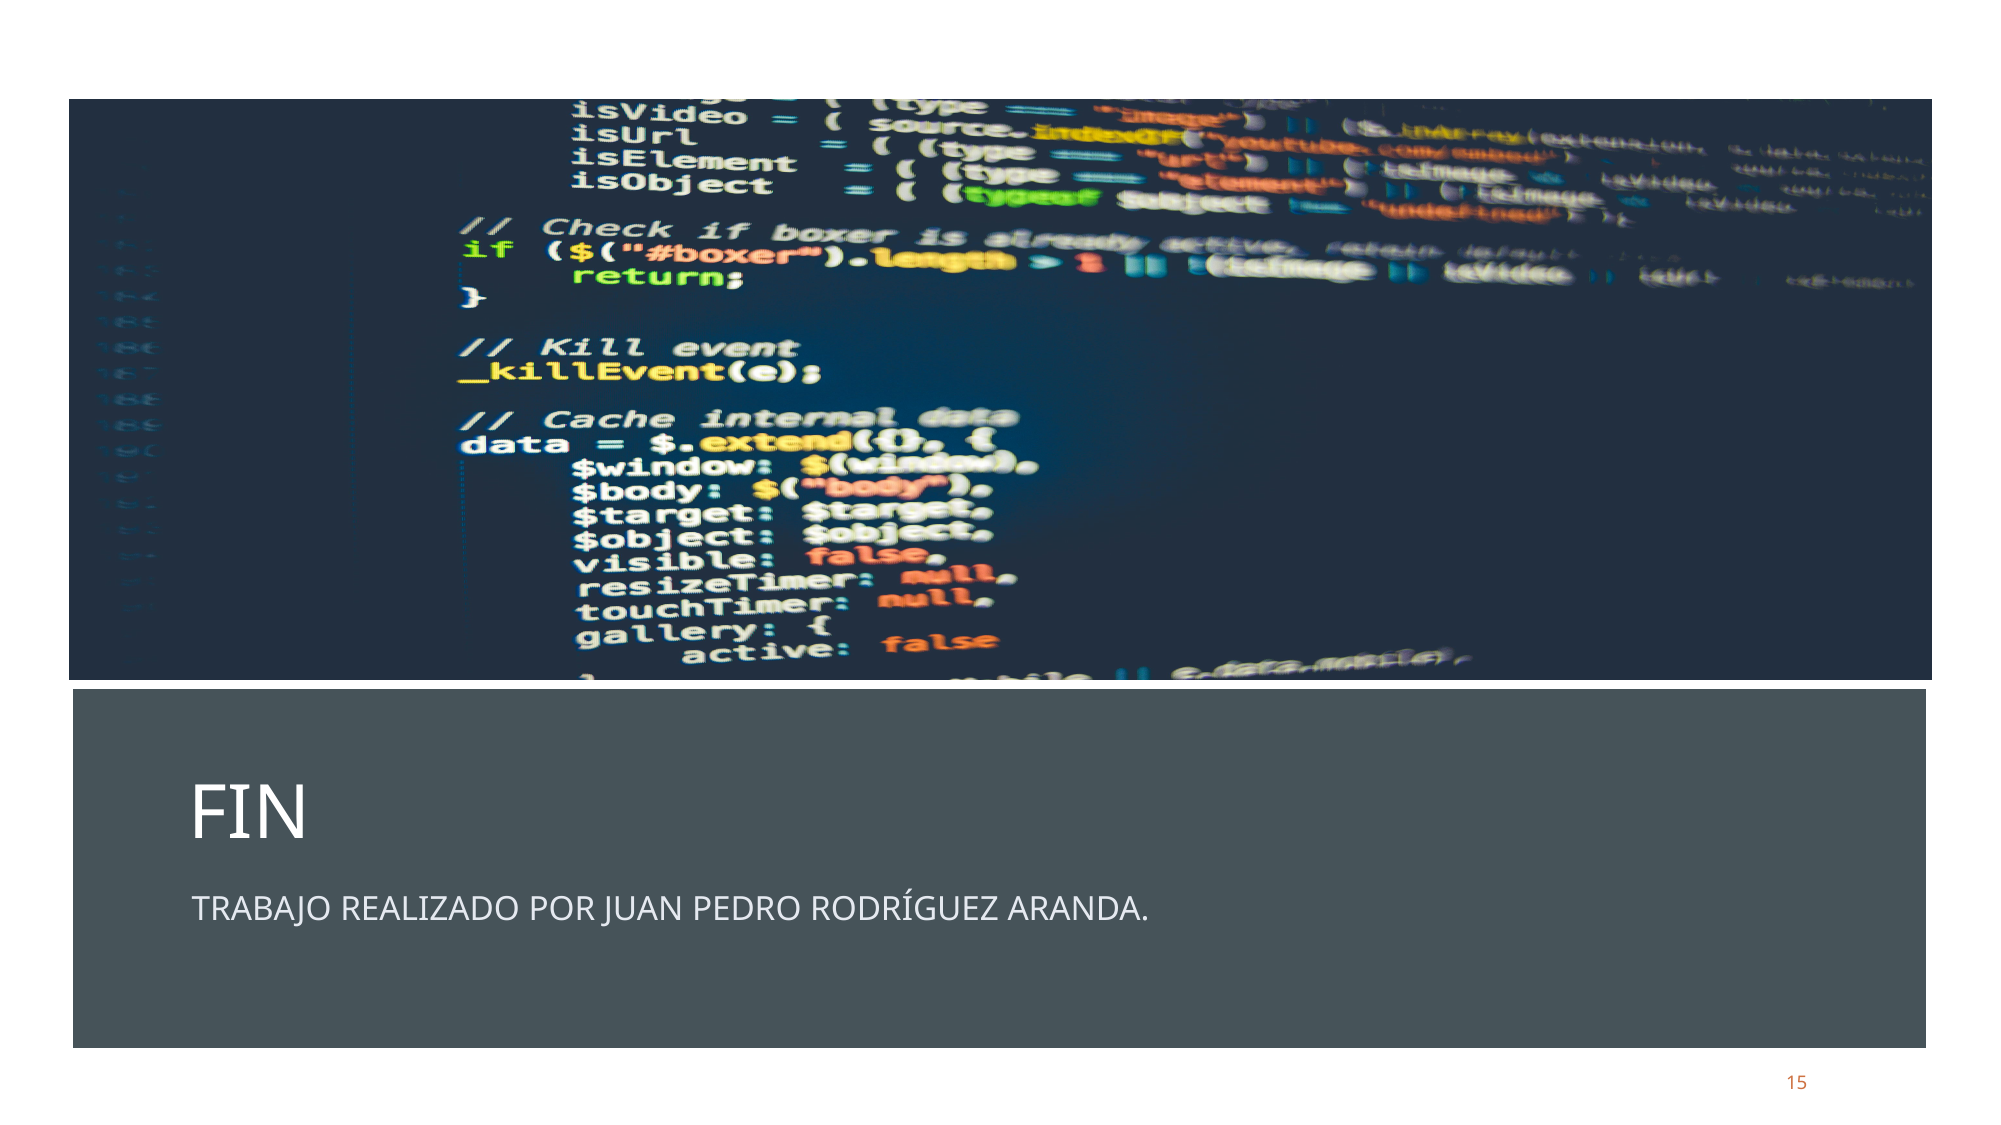

# fiN
Trabajo realizado por Juan pedro rodríguez Aranda.